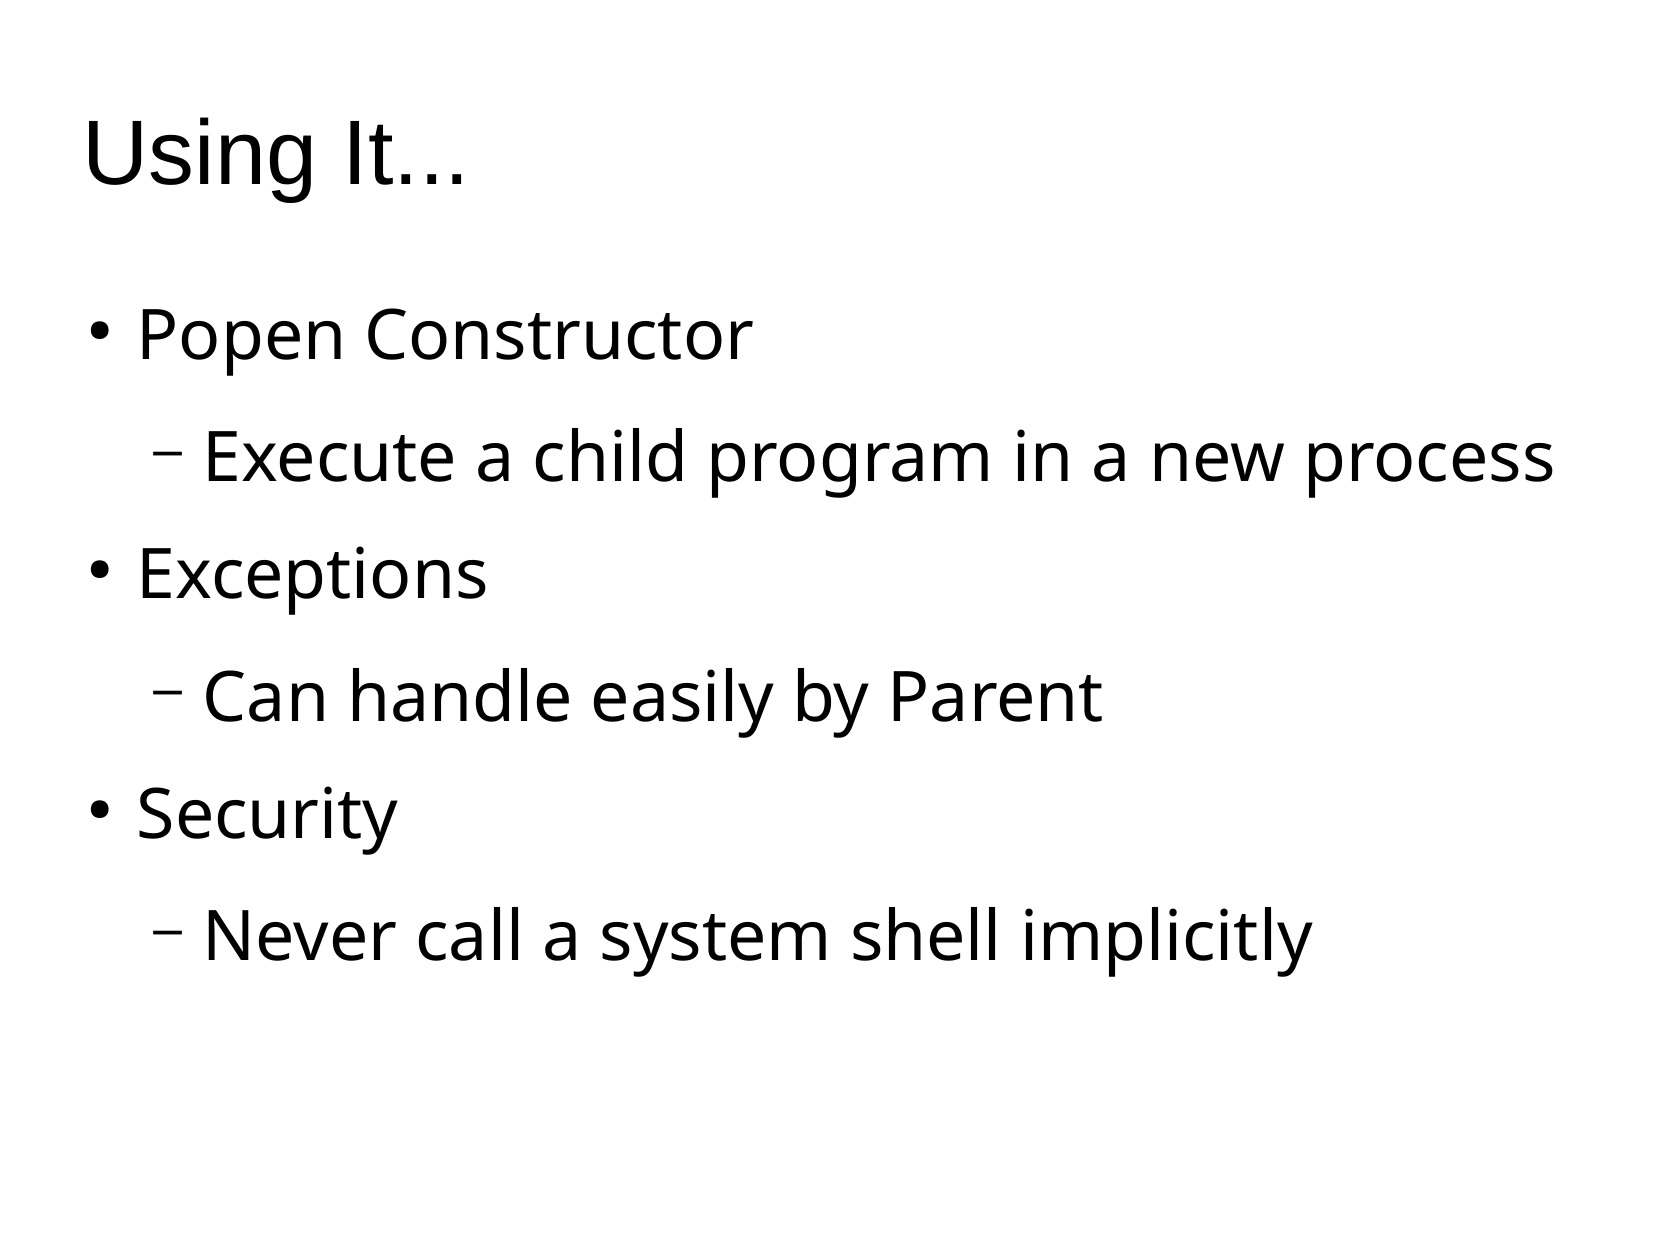

# Using It...
Popen Constructor
Execute a child program in a new process
Exceptions
Can handle easily by Parent
Security
Never call a system shell implicitly